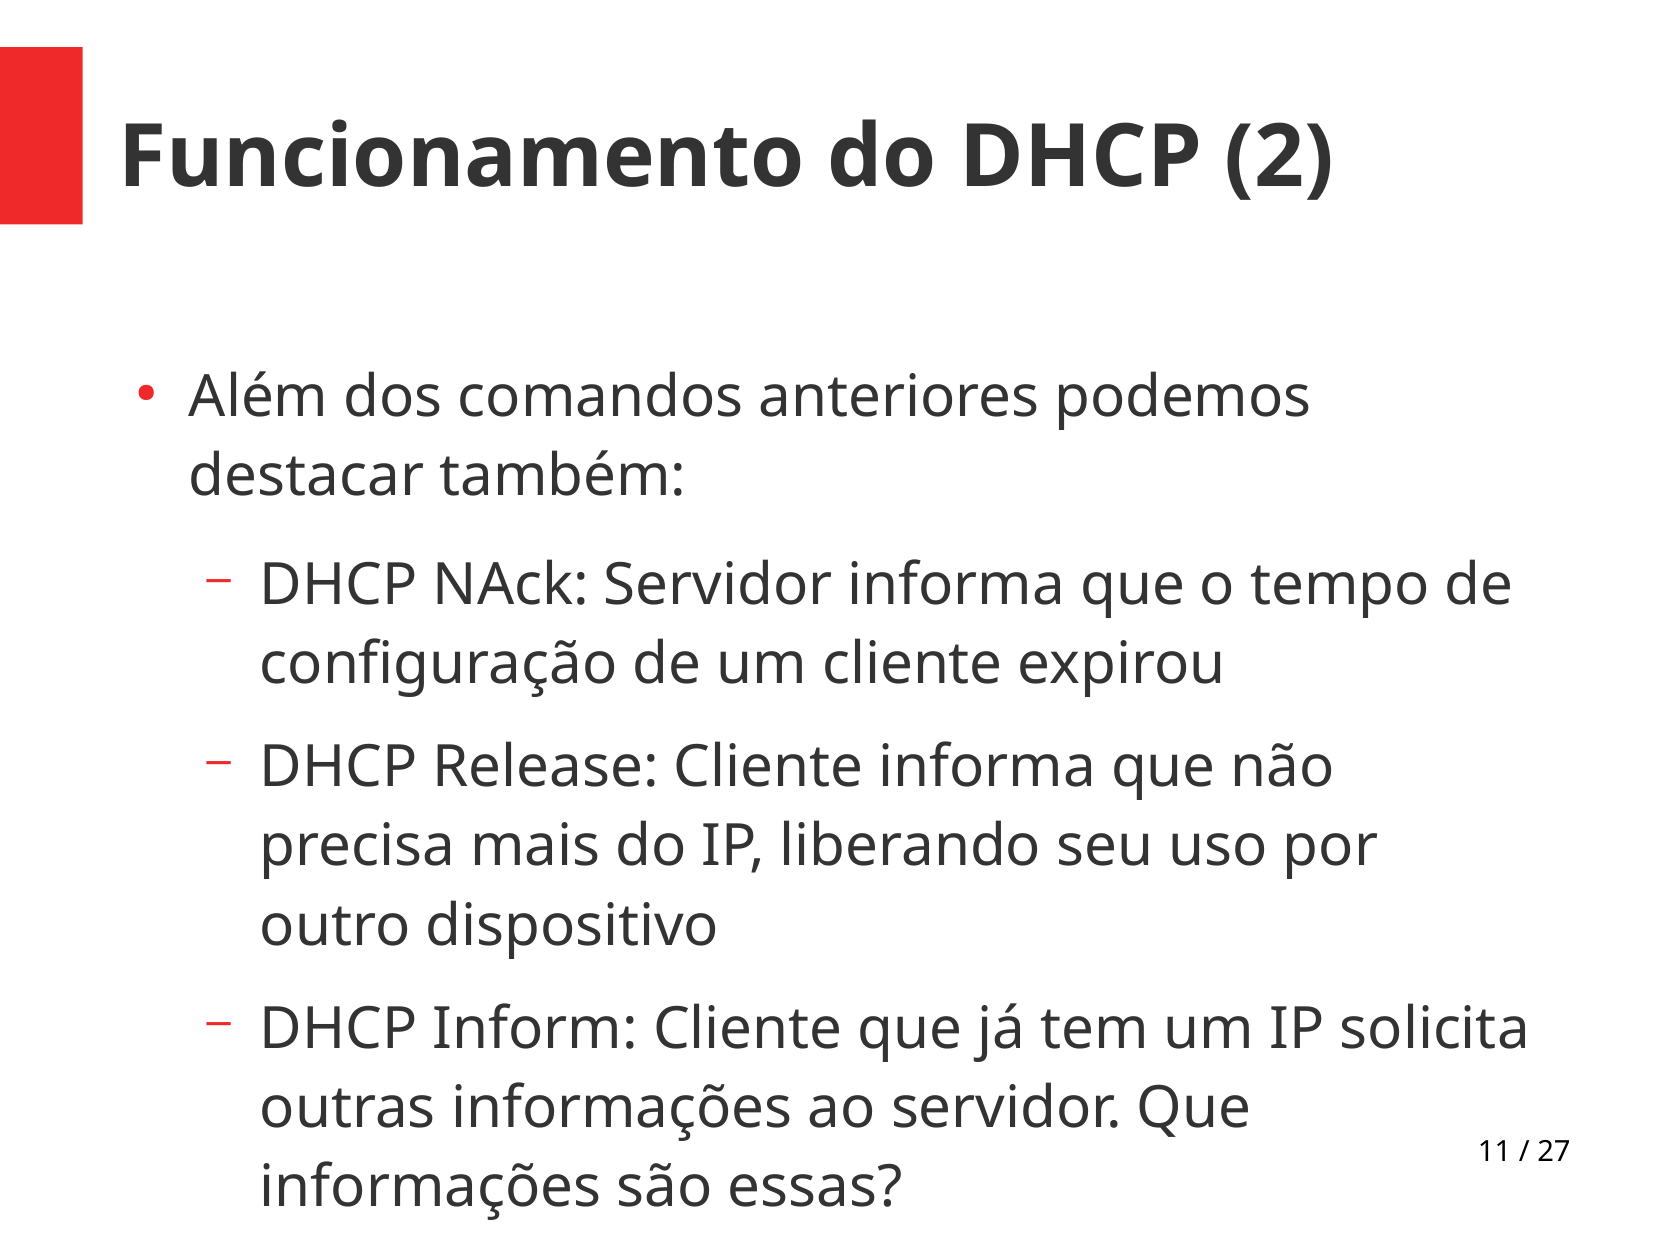

# Funcionamento do DHCP (2)
Além dos comandos anteriores podemos destacar também:
DHCP NAck: Servidor informa que o tempo de configuração de um cliente expirou
DHCP Release: Cliente informa que não precisa mais do IP, liberando seu uso por outro dispositivo
DHCP Inform: Cliente que já tem um IP solicita outras informações ao servidor. Que informações são essas?
11